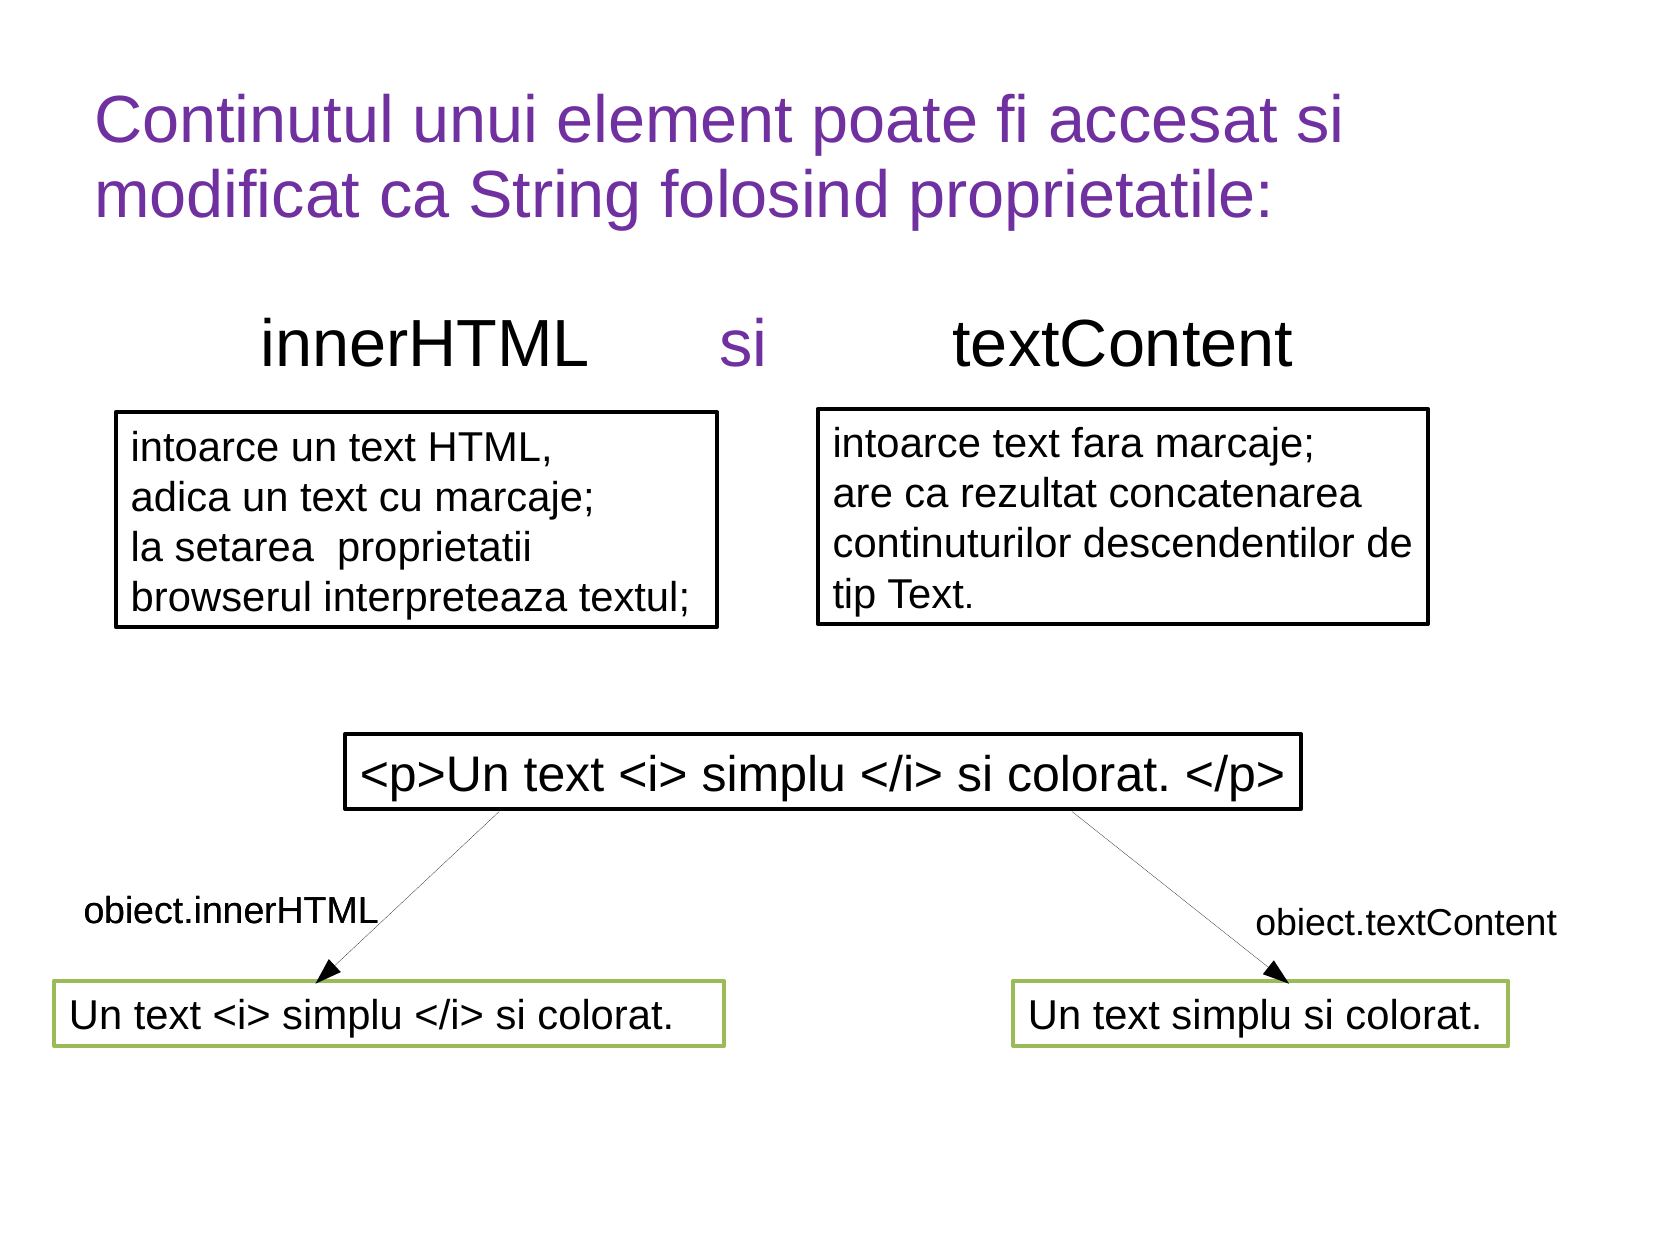

Continutul unui element poate fi accesat si
modificat ca String folosind proprietatile:
 innerHTML si textContent
intoarce text fara marcaje;
are ca rezultat concatenarea
continuturilor descendentilor de
tip Text.
intoarce un text HTML,
adica un text cu marcaje;
la setarea proprietatii
browserul interpreteaza textul;
<p>Un text <i> simplu </i> si colorat. </p>
obiect.innerHTML
obiect.innerHTML
obiect.textContent
Un text <i> simplu </i> si colorat.
Un text simplu si colorat.